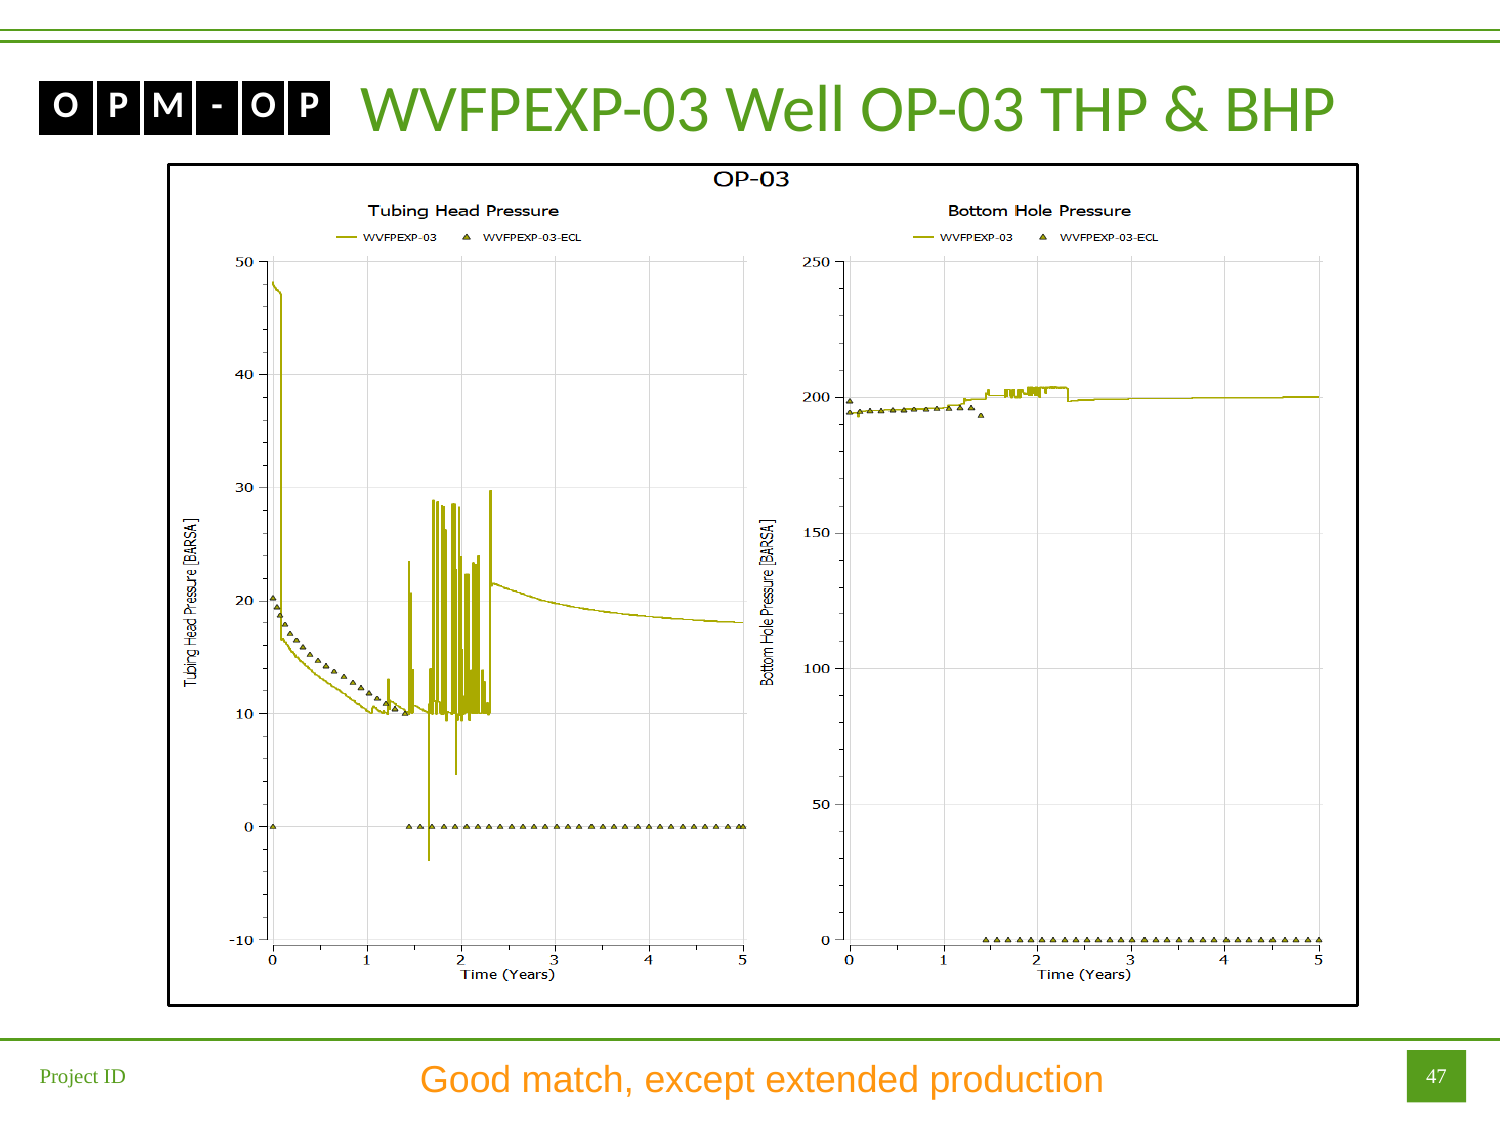

# WVFPEXP-03 Well OP-03 THP & BHP
Project ID
47
Good match, except extended production